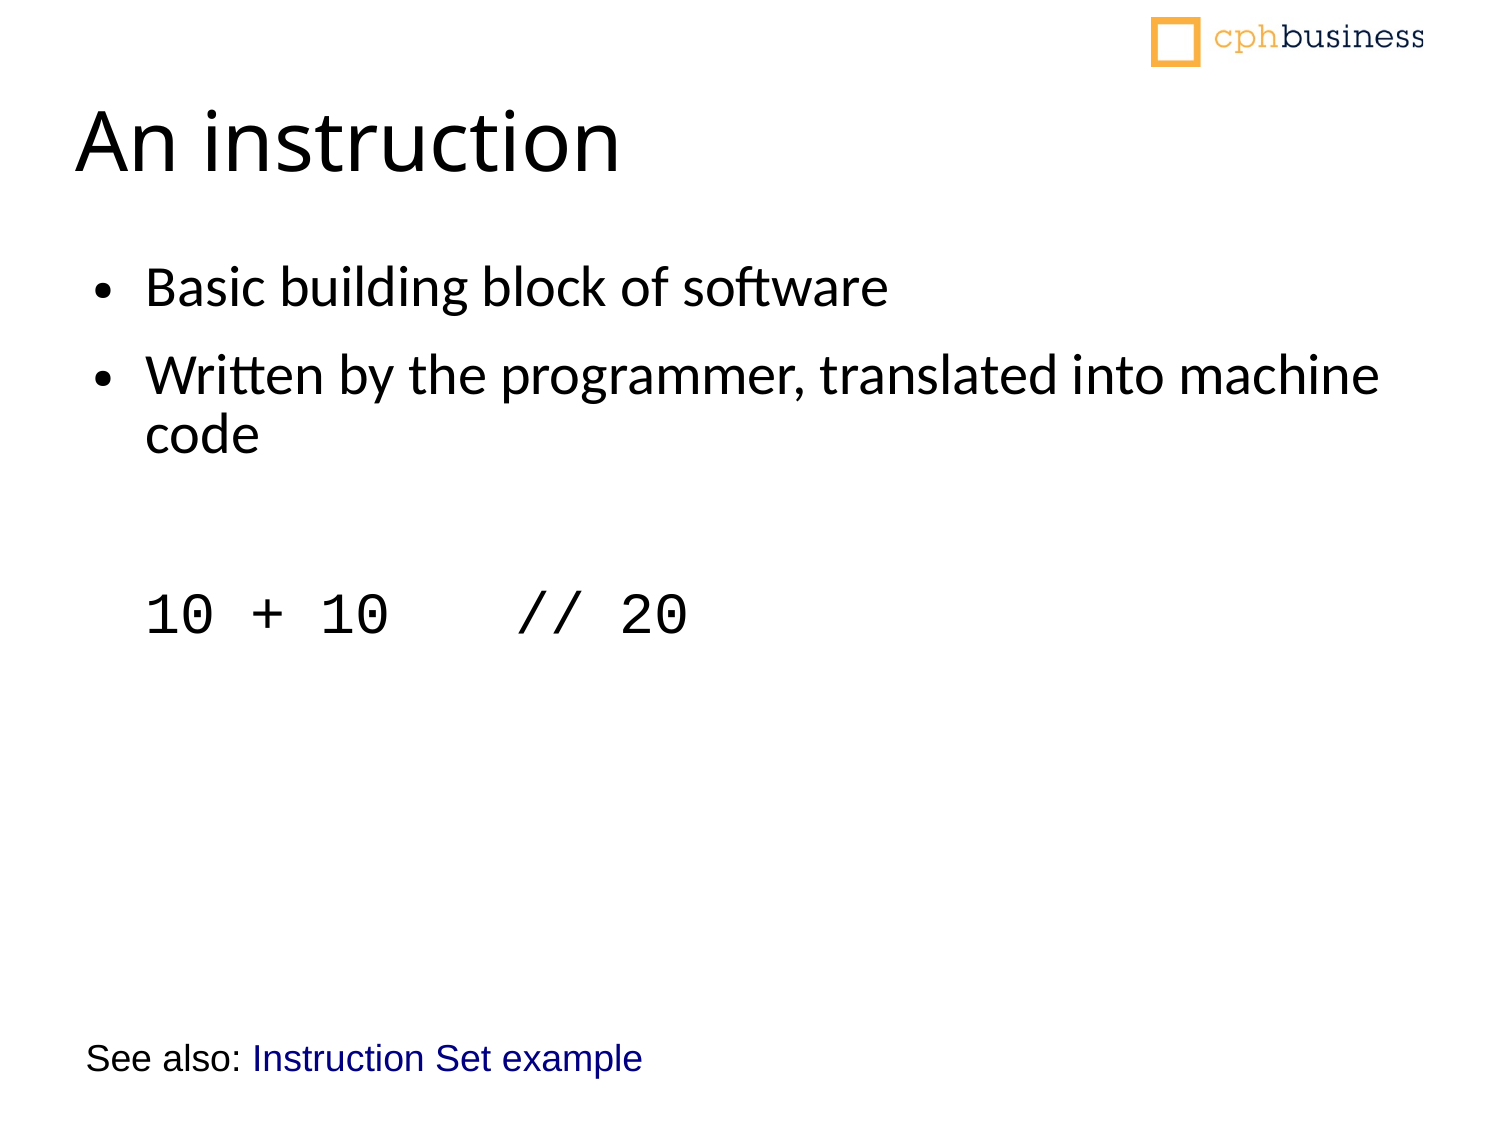

# An instruction
Basic building block of software
Written by the programmer, translated into machine code
10 + 10		// 20
See also: Instruction Set example